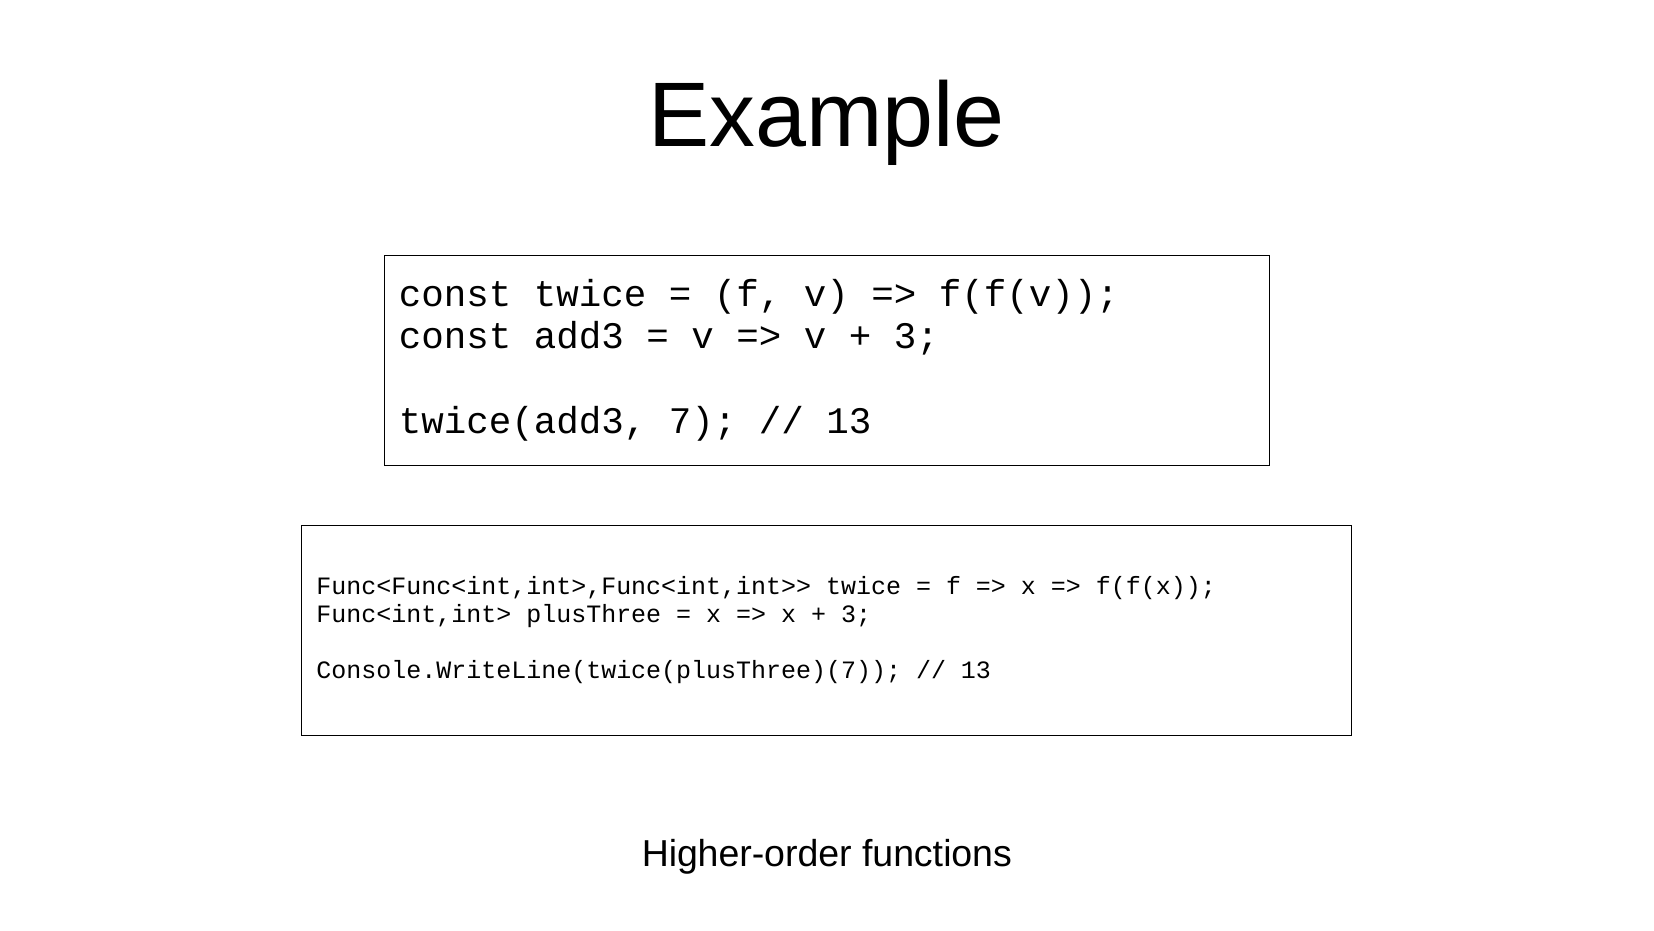

# Example
const twice = (f, v) => f(f(v));
const add3 = v => v + 3;
twice(add3, 7); // 13
Func<Func<int,int>,Func<int,int>> twice = f => x => f(f(x));
Func<int,int> plusThree = x => x + 3;
Console.WriteLine(twice(plusThree)(7)); // 13
Higher-order functions